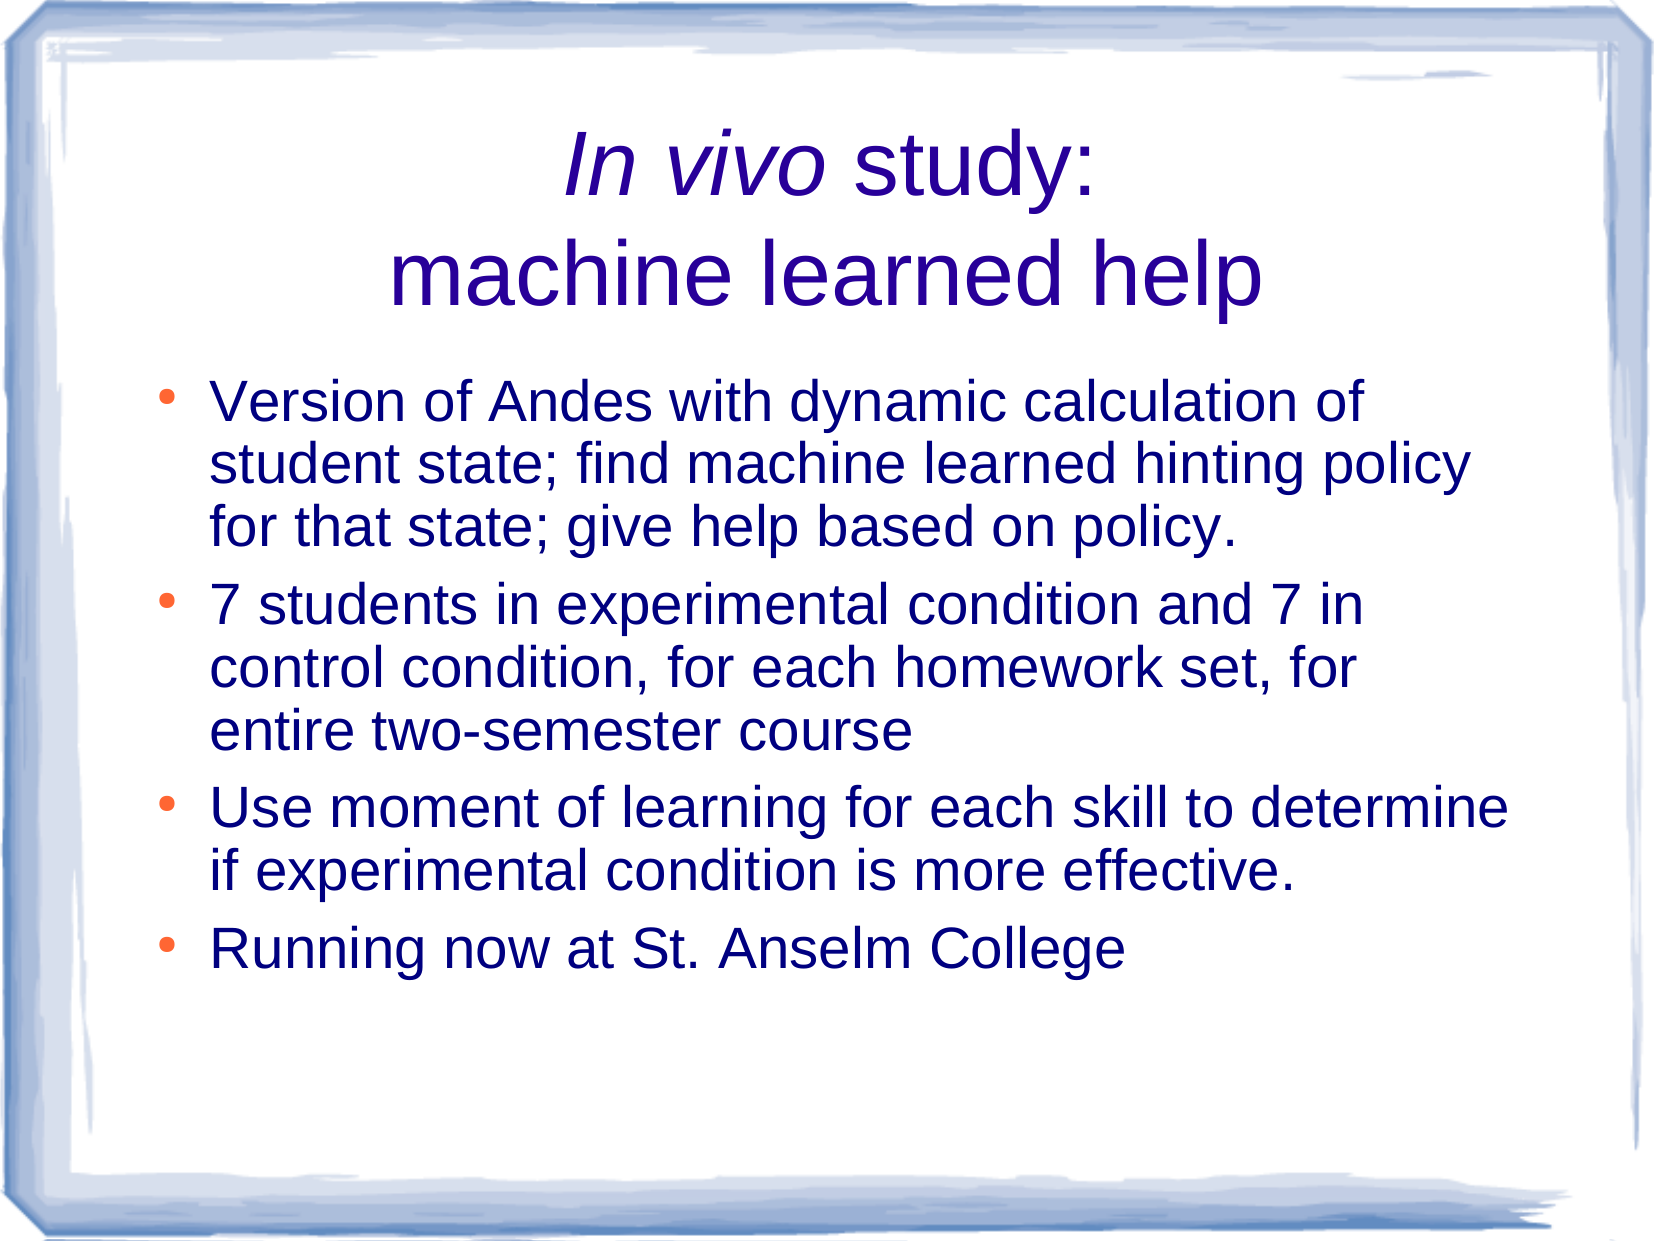

# In vivo study: machine learned help
Version of Andes with dynamic calculation of student state; find machine learned hinting policy for that state; give help based on policy.
7 students in experimental condition and 7 in control condition, for each homework set, for entire two-semester course
Use moment of learning for each skill to determine if experimental condition is more effective.
Running now at St. Anselm College